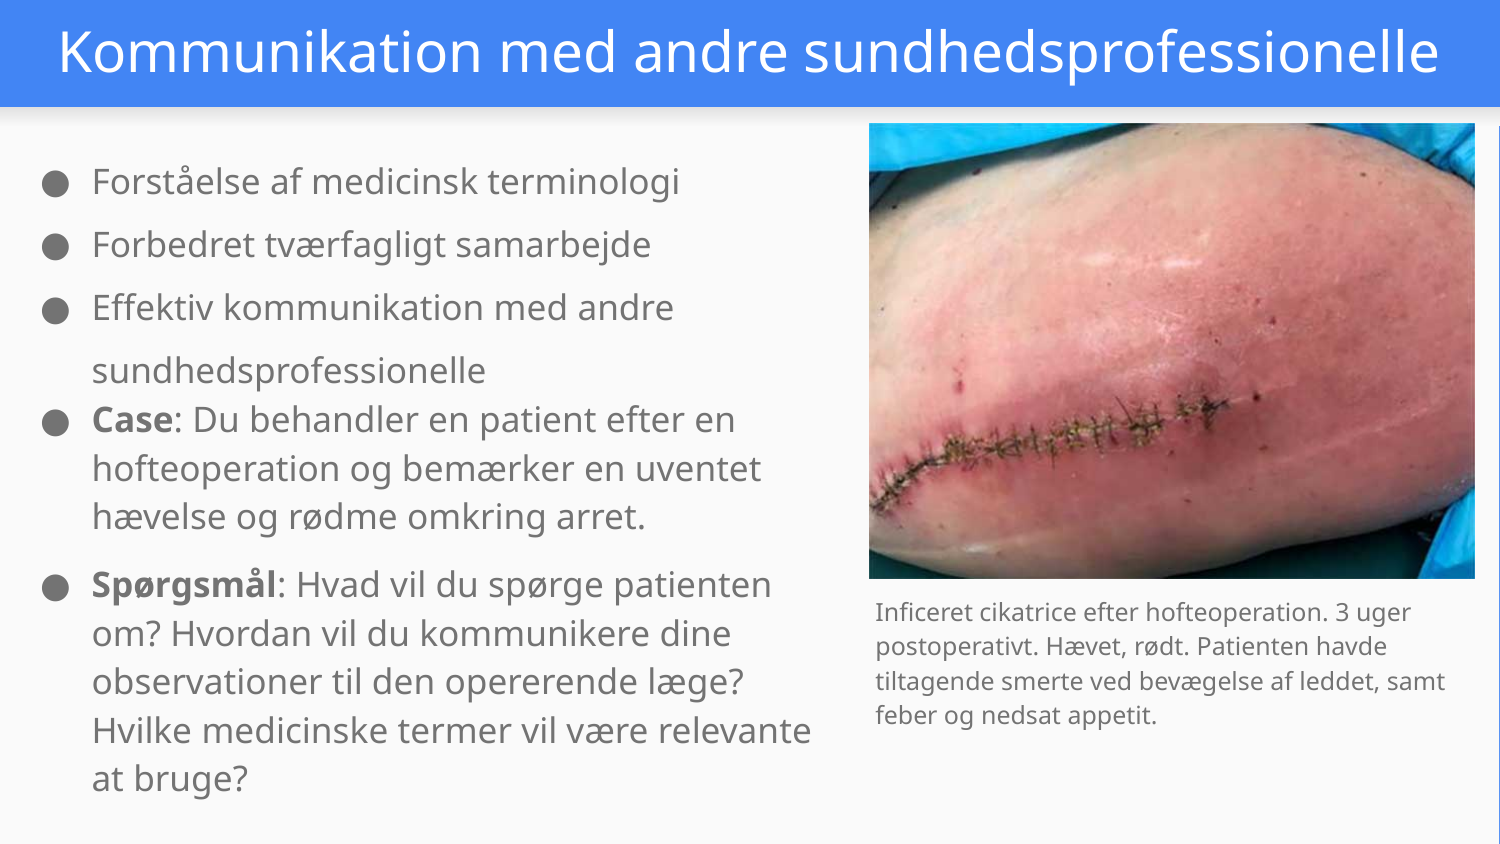

Kommunikation med andre sundhedsprofessionelle
# Forståelse af medicinsk terminologi
Forbedret tværfagligt samarbejde
Effektiv kommunikation med andre sundhedsprofessionelle
Case: Du behandler en patient efter en hofteoperation og bemærker en uventet hævelse og rødme omkring arret.
Spørgsmål: Hvad vil du spørge patienten om? Hvordan vil du kommunikere dine observationer til den opererende læge? Hvilke medicinske termer vil være relevante at bruge?
Inficeret cikatrice efter hofteoperation. 3 uger postoperativt. Hævet, rødt. Patienten havde tiltagende smerte ved bevægelse af leddet, samt feber og nedsat appetit.